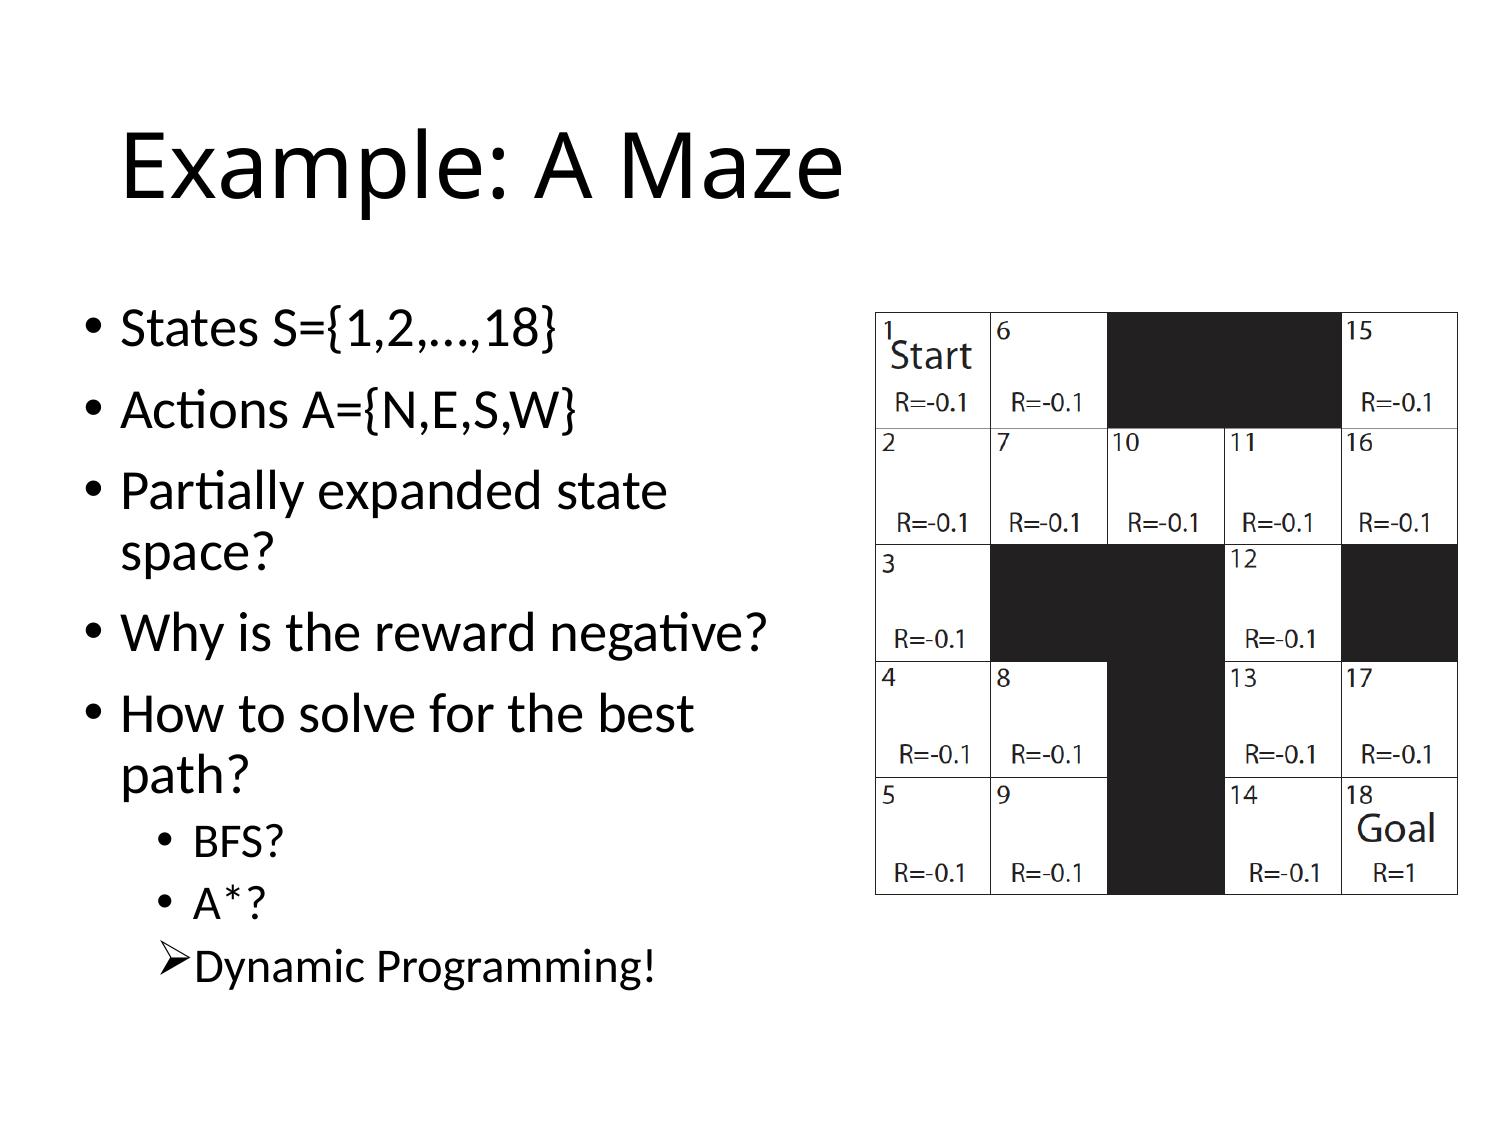

# Example: A Maze
States S={1,2,…,18}
Actions A={N,E,S,W}
Partially expanded state space?
Why is the reward negative?
How to solve for the best path?
BFS?
A*?
Dynamic Programming!